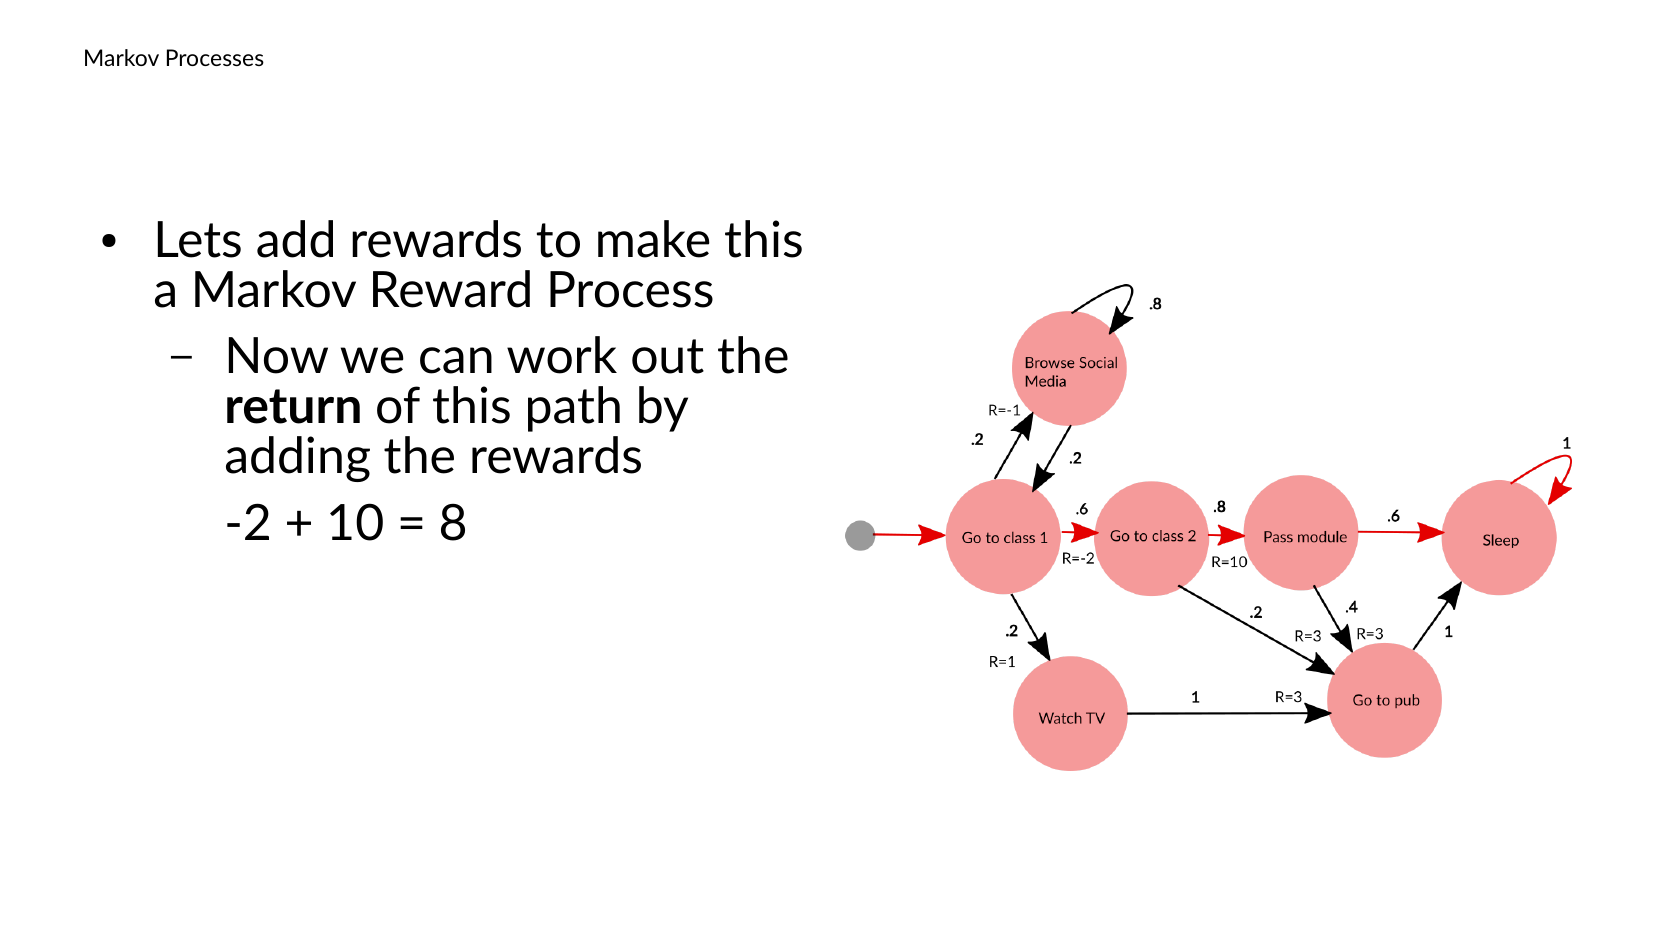

# Markov Processes
Lets add rewards to make this a Markov Reward Process
Now we can work out the return of this path by adding the rewards
-2 + 10 = 8